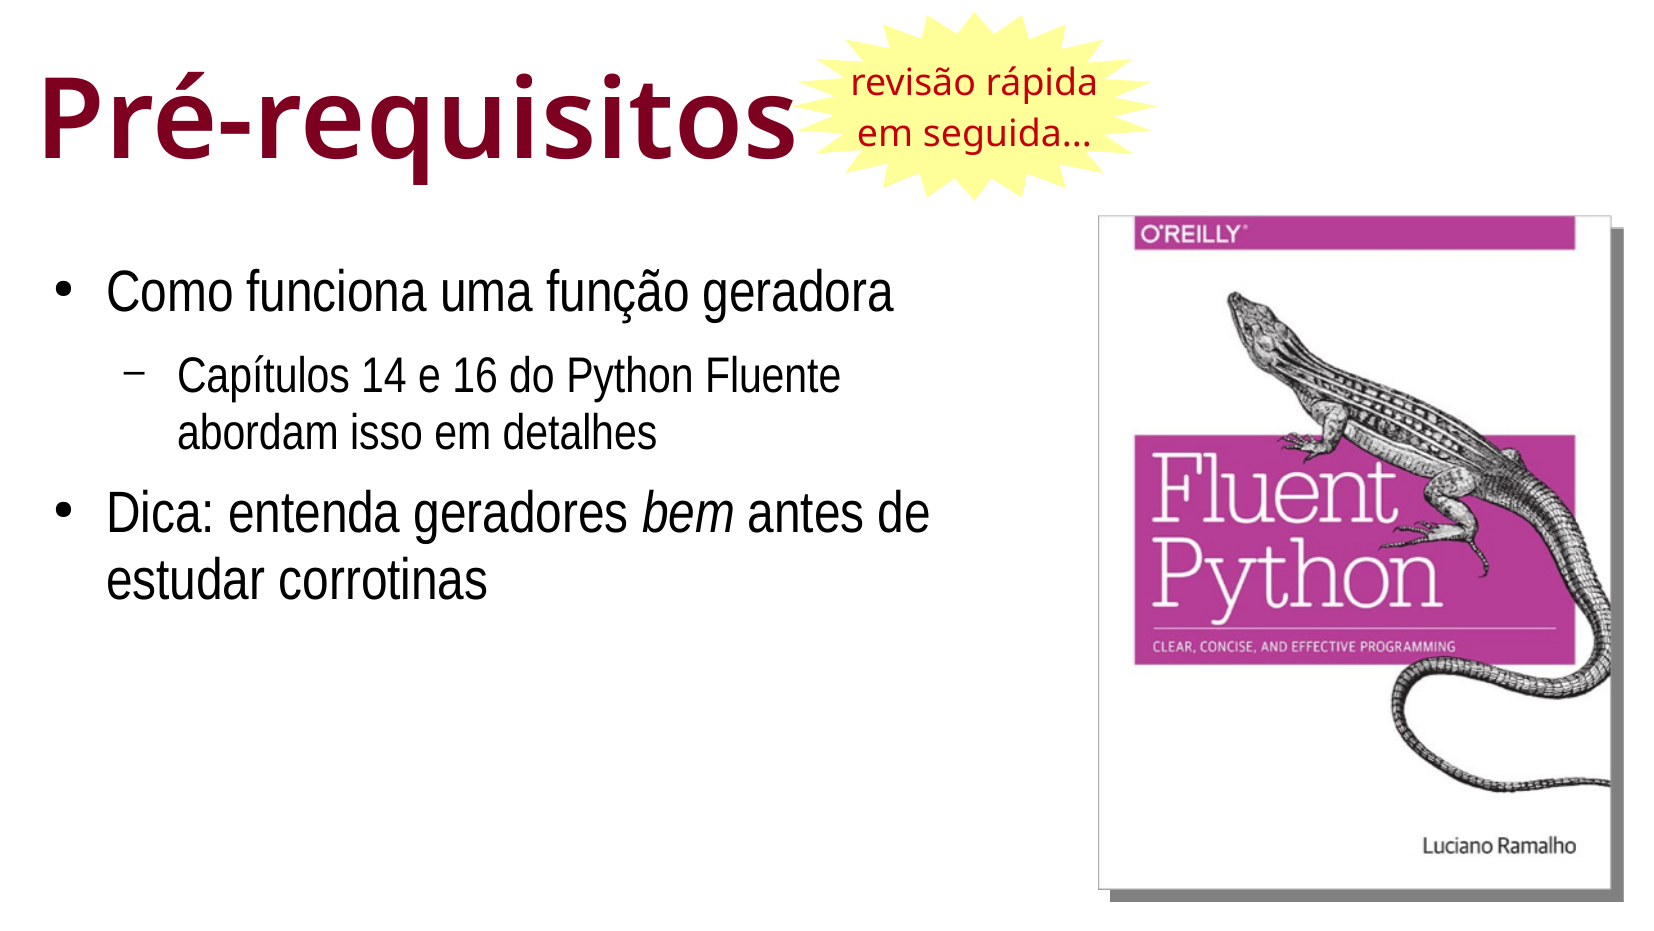

revisão rápida
em seguida...
# Pré-requisitos
Como funciona uma função geradora
Capítulos 14 e 16 do Python Fluente abordam isso em detalhes
Dica: entenda geradores bem antes de estudar corrotinas